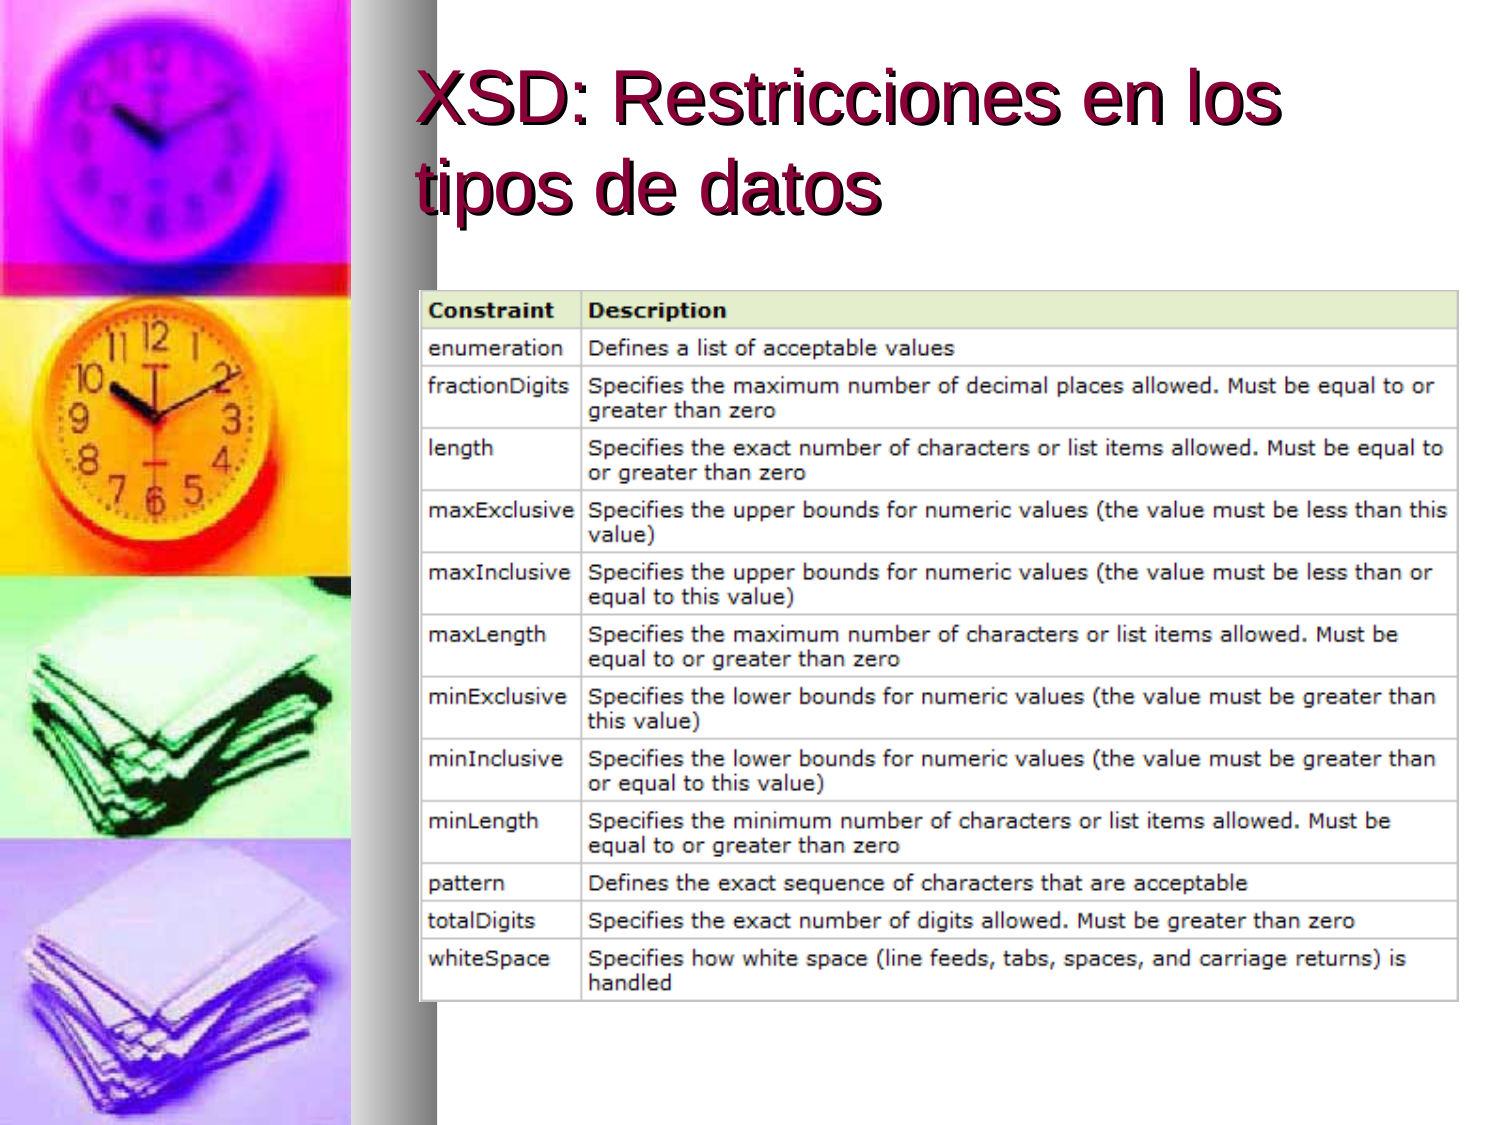

# XSD: Restricciones en los tipos de datos